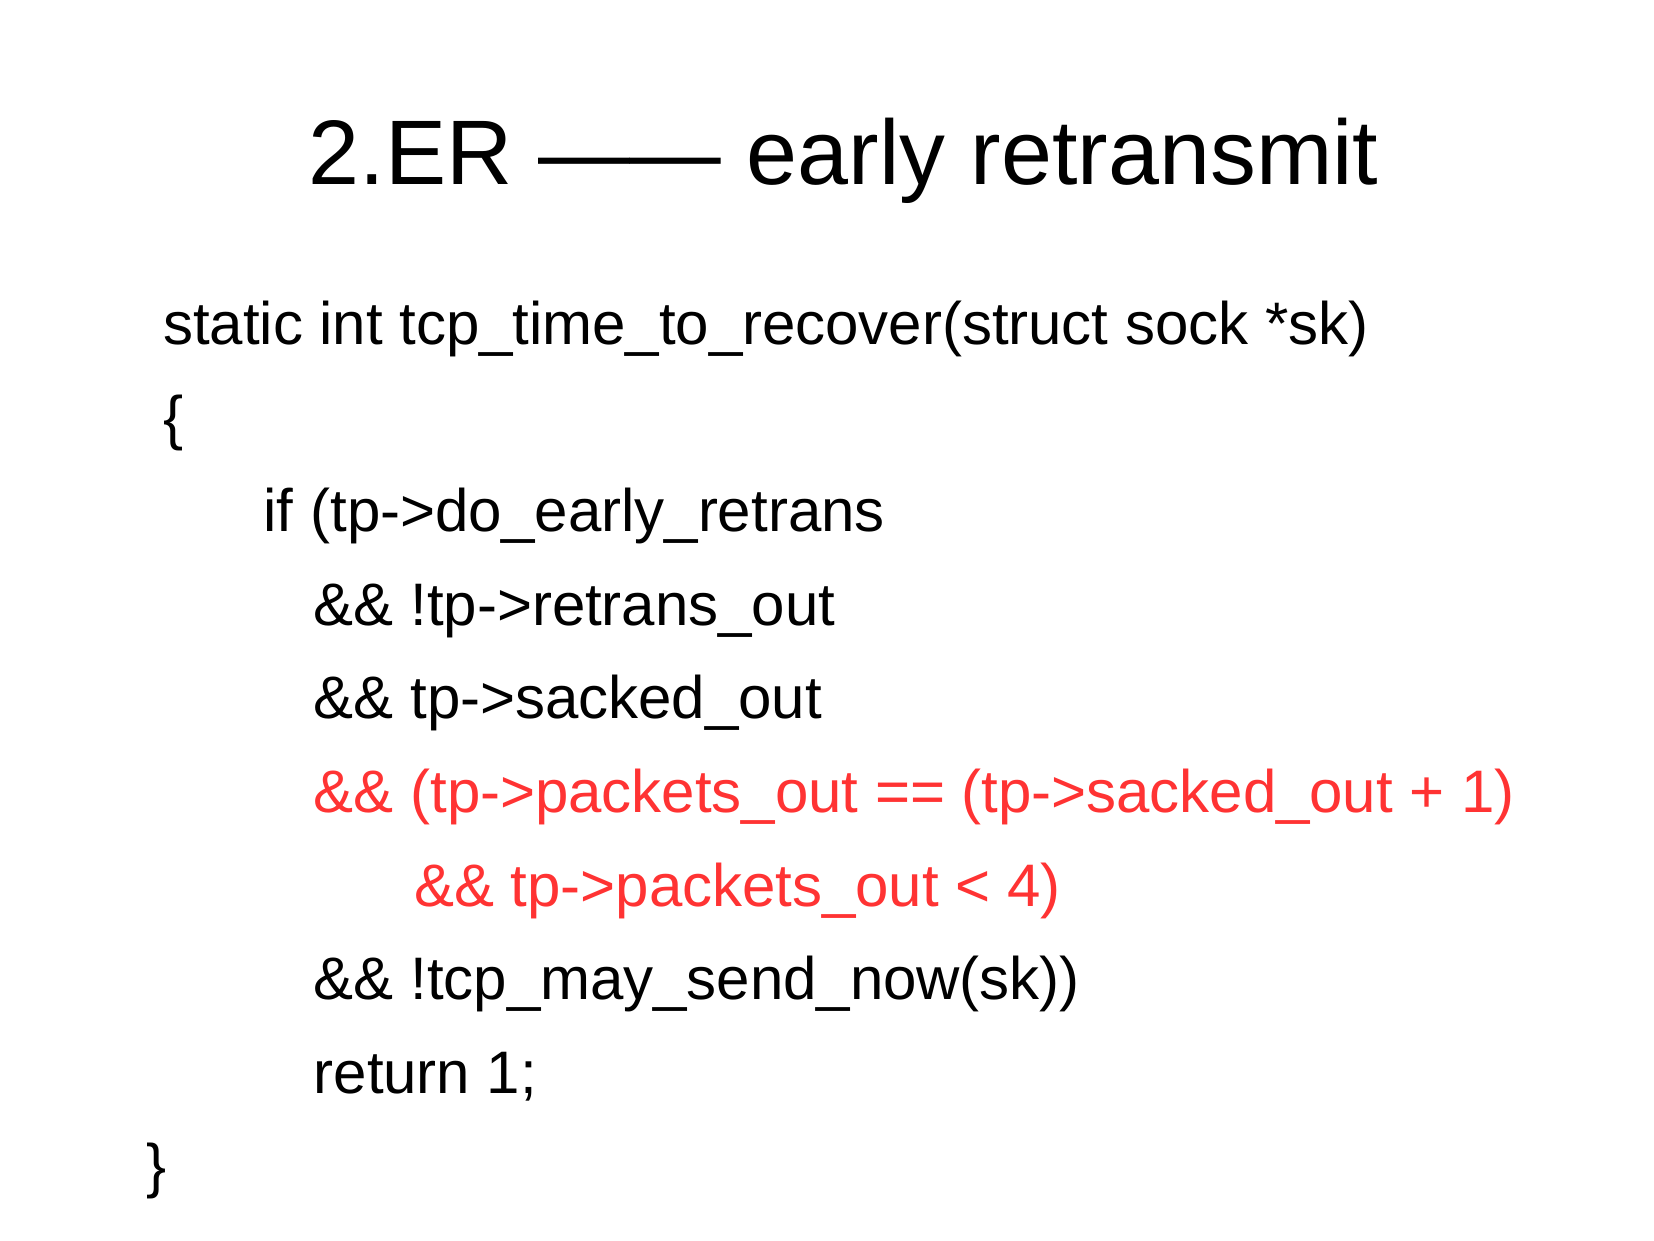

# 2.ER —— early retransmit
 static int tcp_time_to_recover(struct sock *sk)
 {
 if (tp->do_early_retrans
 && !tp->retrans_out
 && tp->sacked_out
 && (tp->packets_out == (tp->sacked_out + 1)
 && tp->packets_out < 4)
 && !tcp_may_send_now(sk))
 return 1;
}